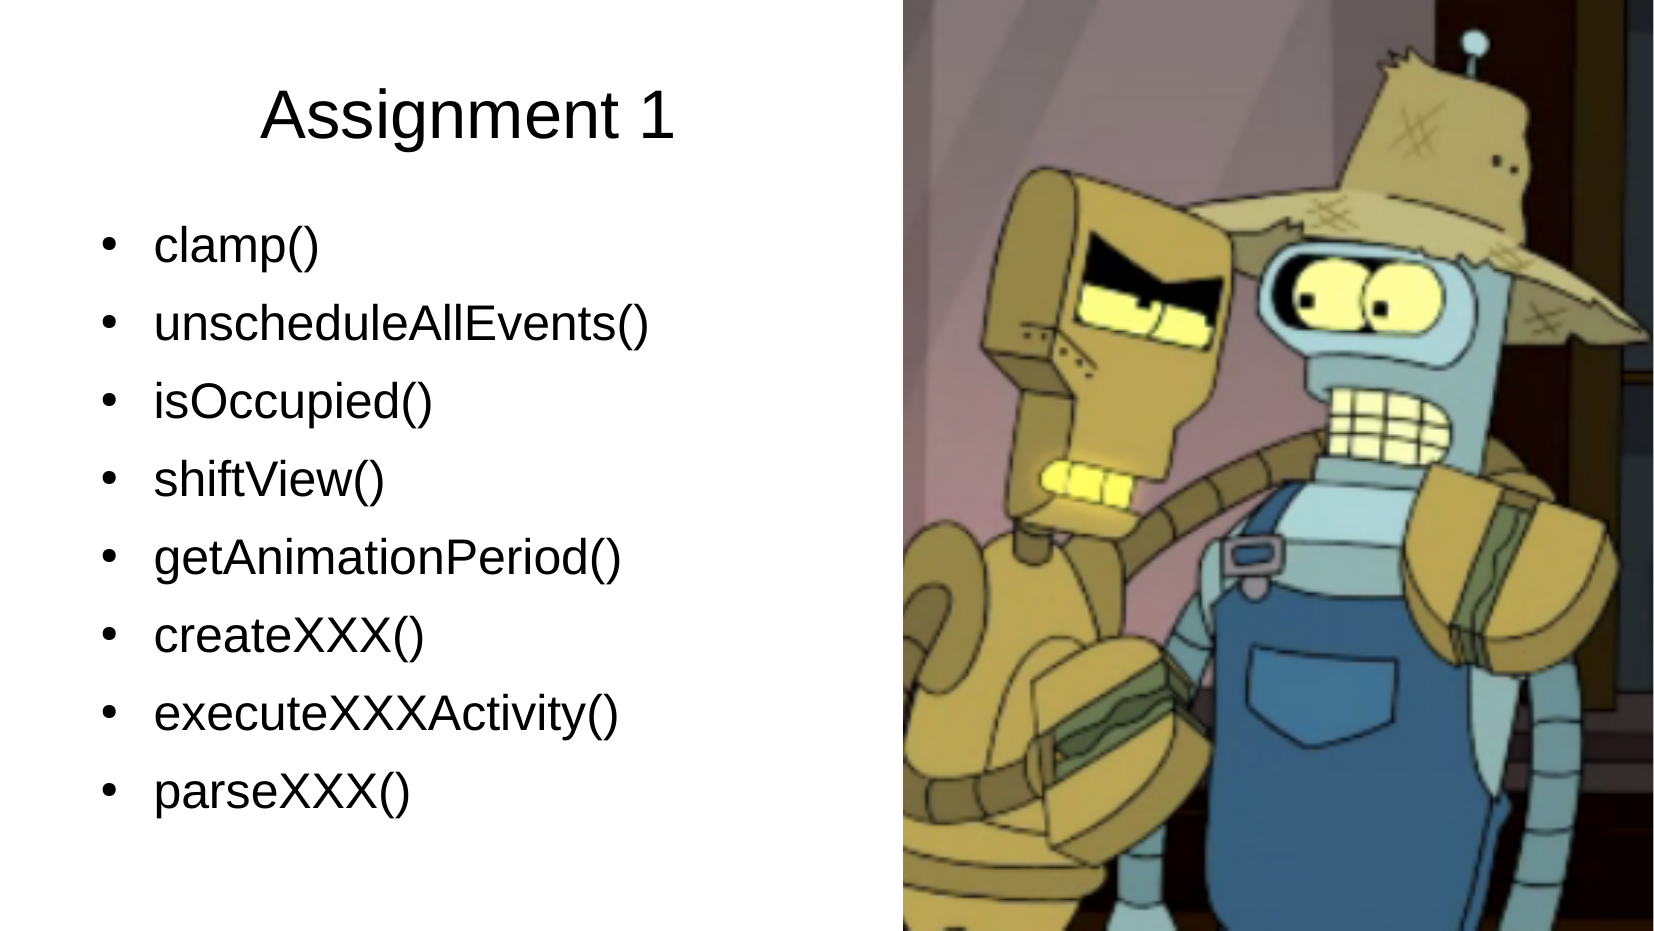

# Assignment 1
clamp()
unscheduleAllEvents()
isOccupied()
shiftView()
getAnimationPeriod()
createXXX()
executeXXXActivity()
parseXXX()